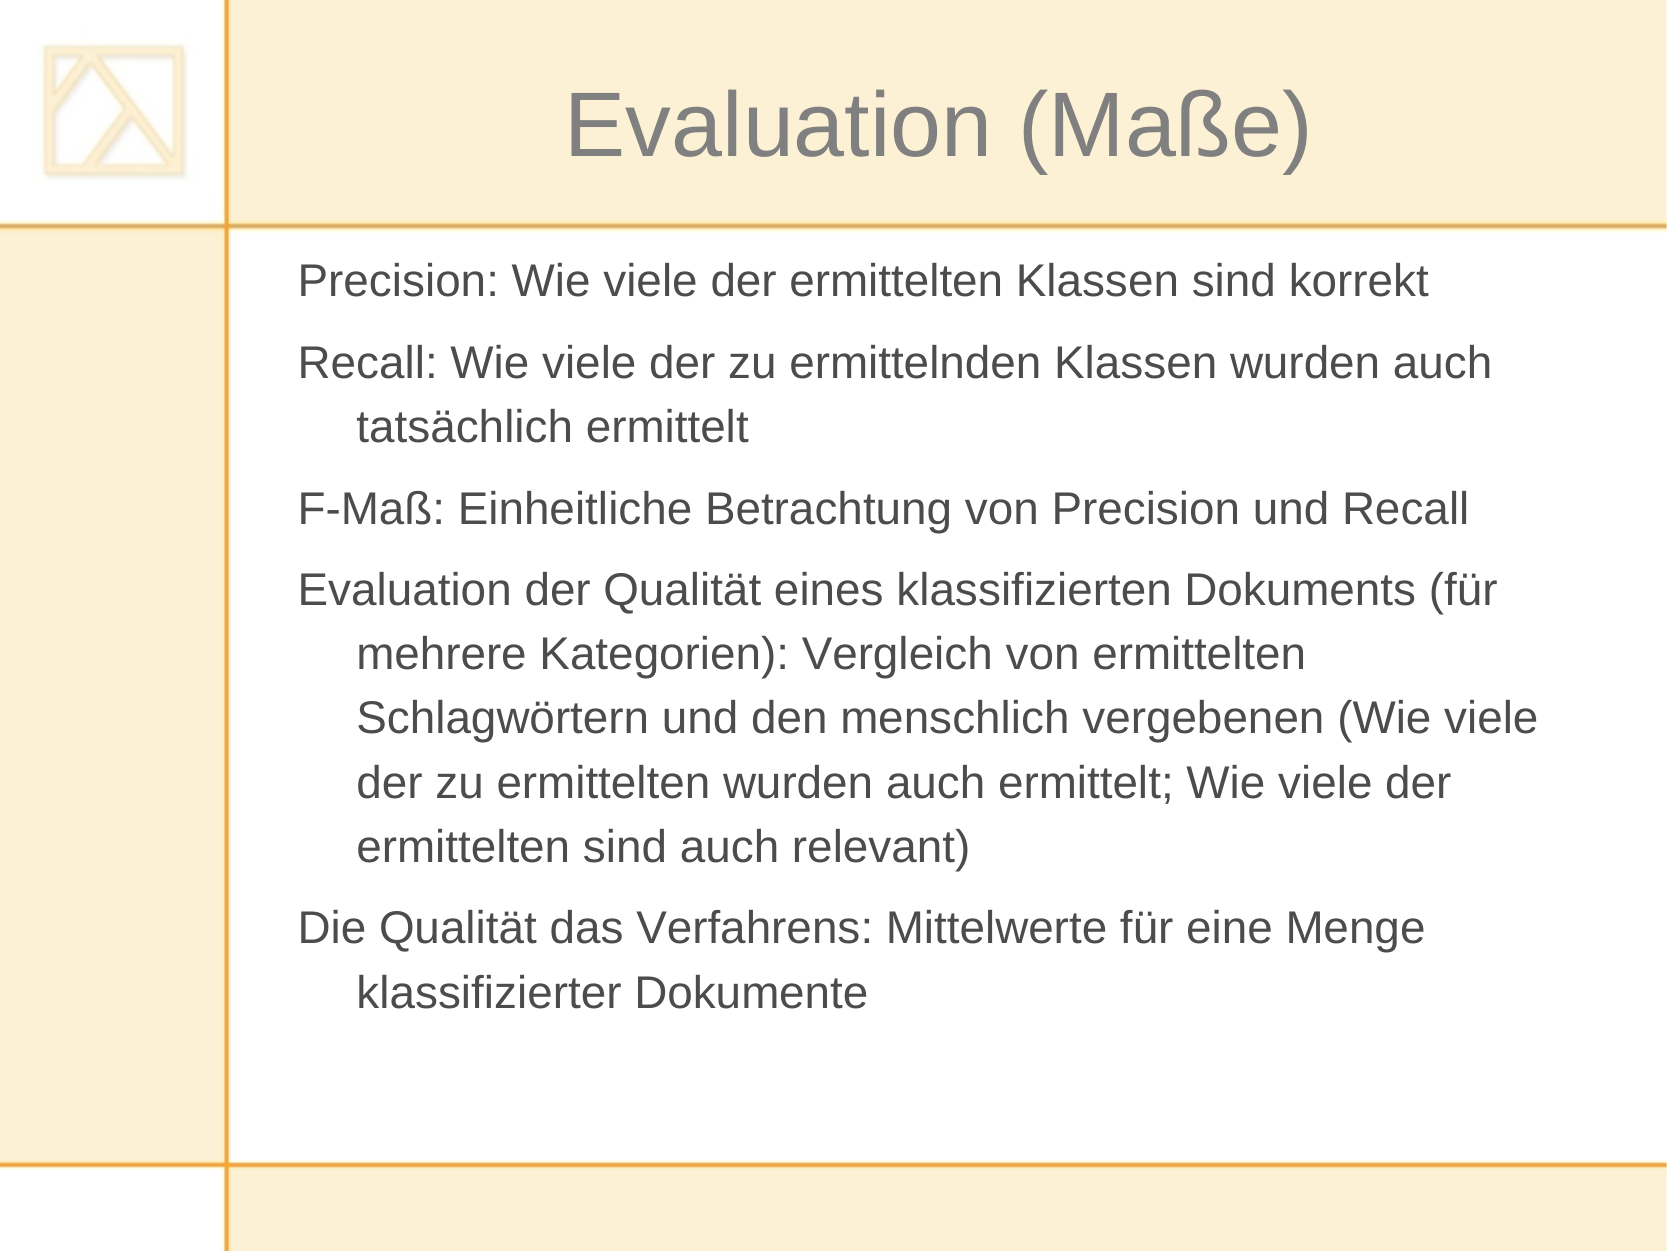

# Evaluation (Maße)
Precision: Wie viele der ermittelten Klassen sind korrekt
Recall: Wie viele der zu ermittelnden Klassen wurden auch tatsächlich ermittelt
F-Maß: Einheitliche Betrachtung von Precision und Recall
Evaluation der Qualität eines klassifizierten Dokuments (für mehrere Kategorien): Vergleich von ermittelten Schlagwörtern und den menschlich vergebenen (Wie viele der zu ermittelten wurden auch ermittelt; Wie viele der ermittelten sind auch relevant)
Die Qualität das Verfahrens: Mittelwerte für eine Menge klassifizierter Dokumente